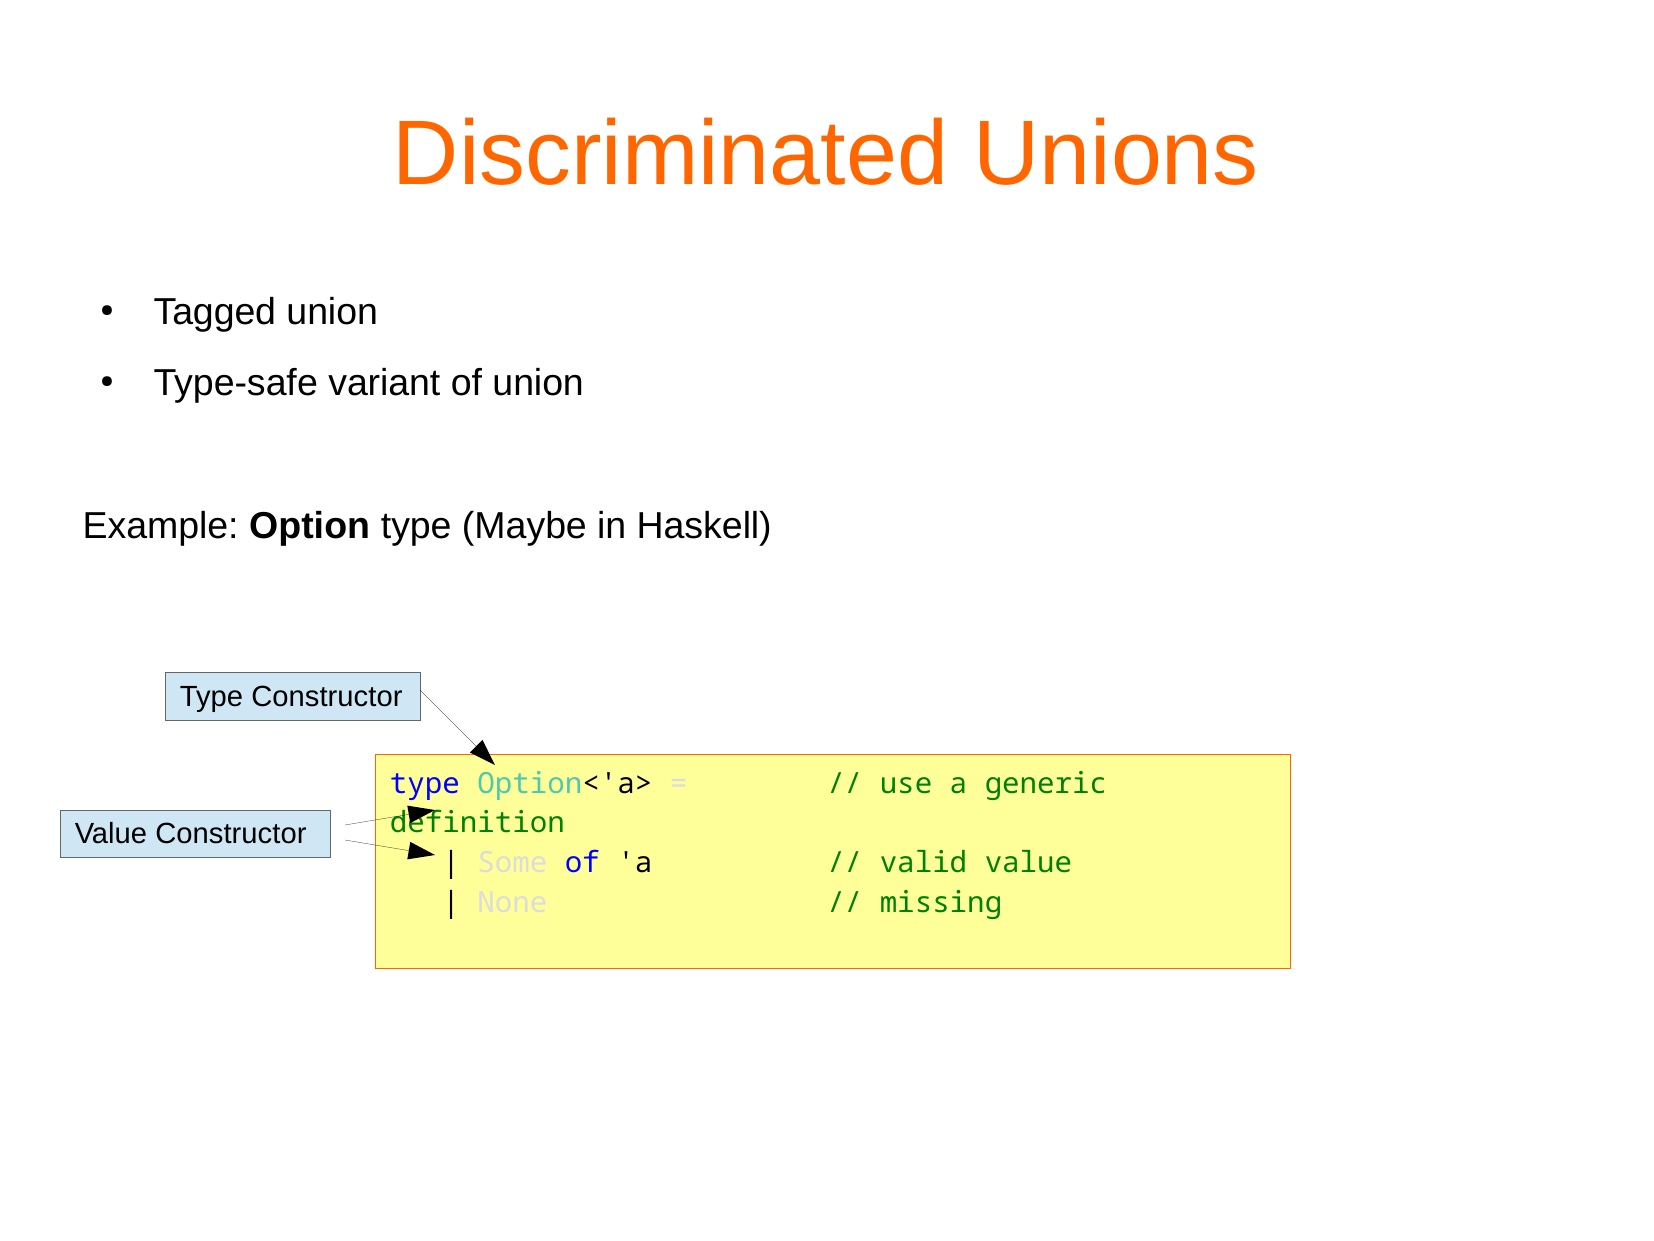

# Discriminated Unions
Tagged union
Type-safe variant of union
Example: Option type (Maybe in Haskell)
Type Constructor
type Option<'a> = // use a generic definition
 | Some of 'a // valid value
 | None // missing
Value Constructor